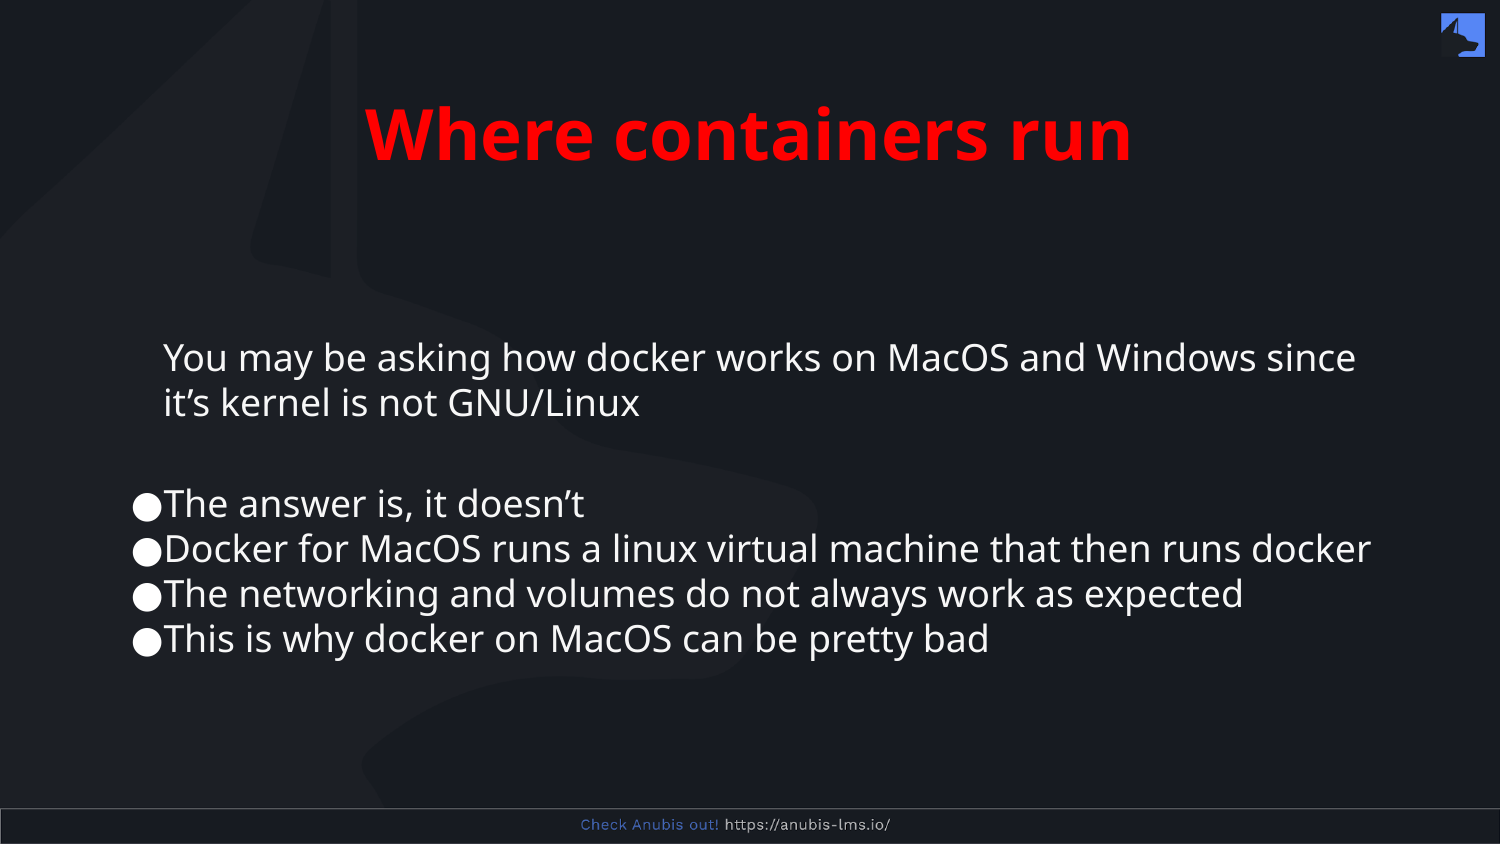

# Where containers run
You may be asking how docker works on MacOS and Windows since it’s kernel is not GNU/Linux
The answer is, it doesn’t
Docker for MacOS runs a linux virtual machine that then runs docker
The networking and volumes do not always work as expected
This is why docker on MacOS can be pretty bad